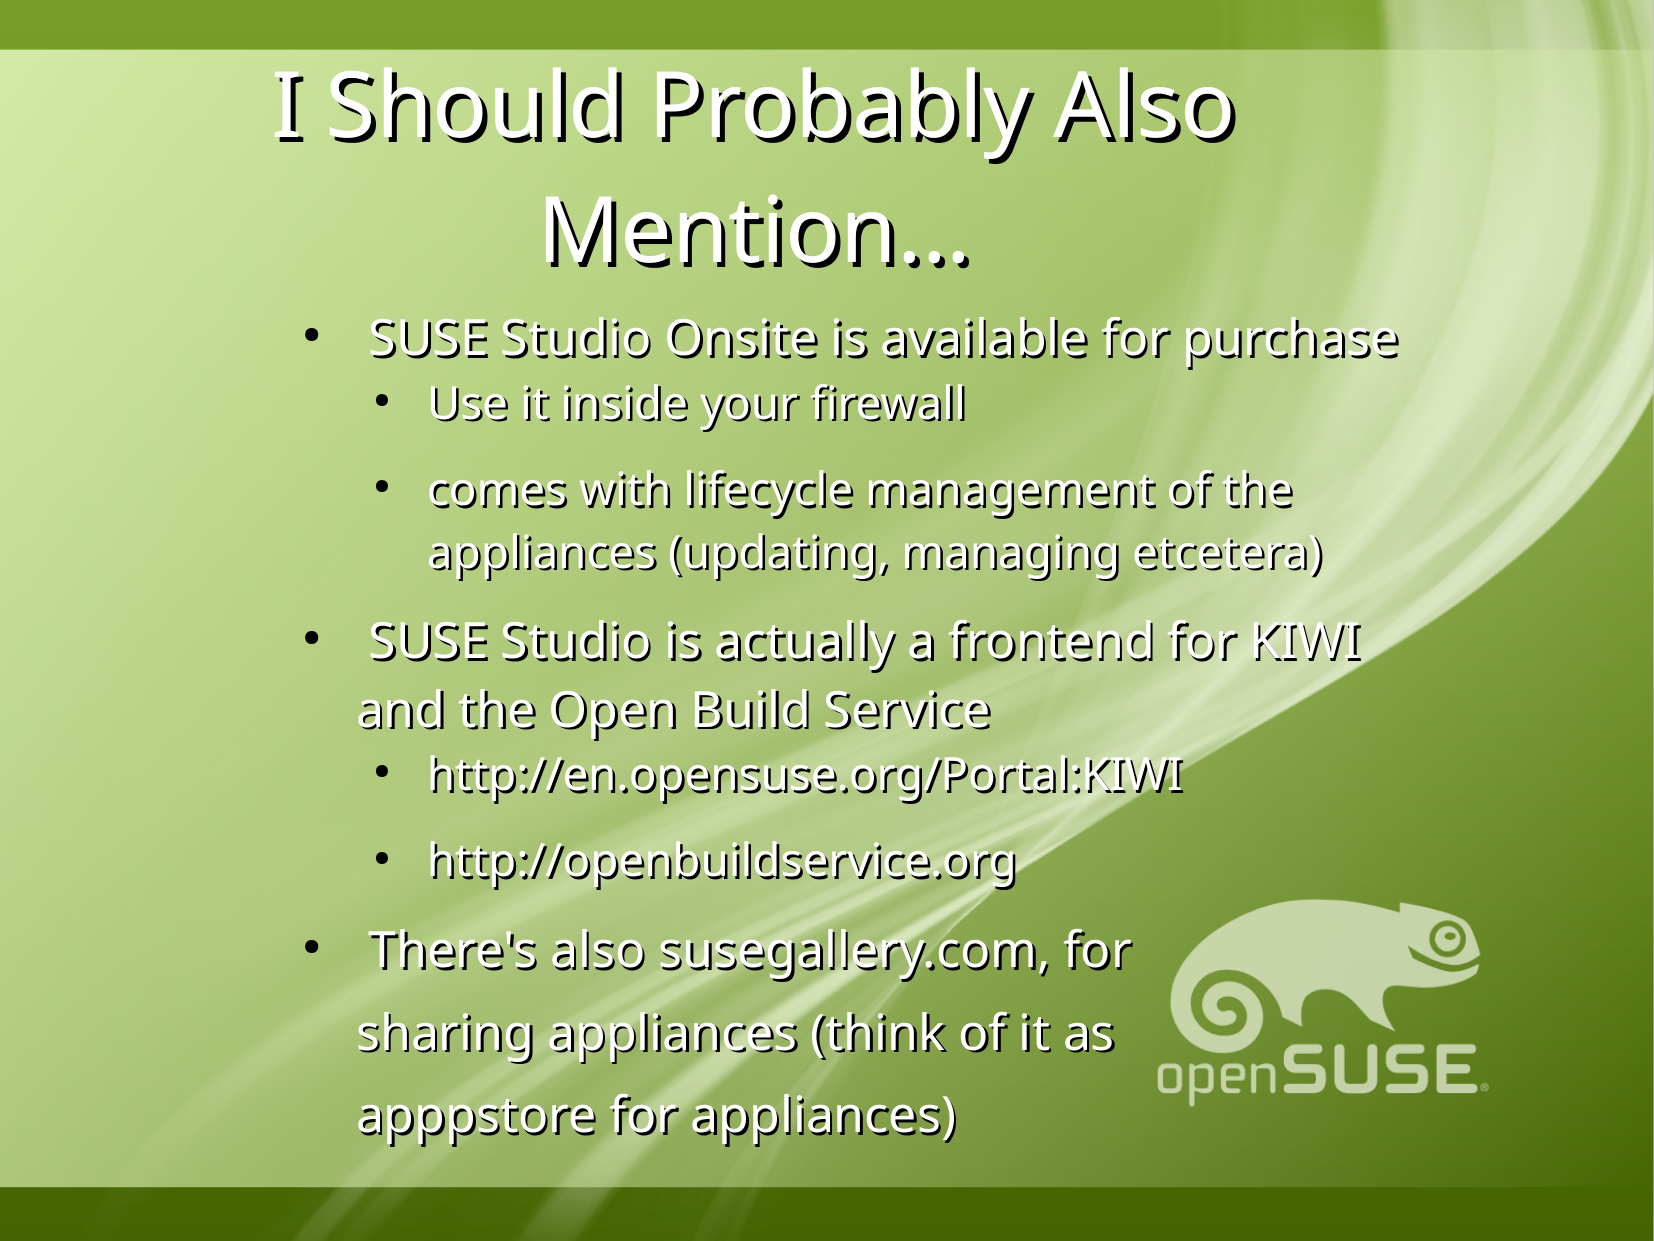

# I Should Probably Also Mention...
 SUSE Studio Onsite is available for purchase
Use it inside your firewall
comes with lifecycle management of the appliances (updating, managing etcetera)
 SUSE Studio is actually a frontend for KIWI and the Open Build Service
http://en.opensuse.org/Portal:KIWI
http://openbuildservice.org
 There's also susegallery.com, for
sharing appliances (think of it as
apppstore for appliances)